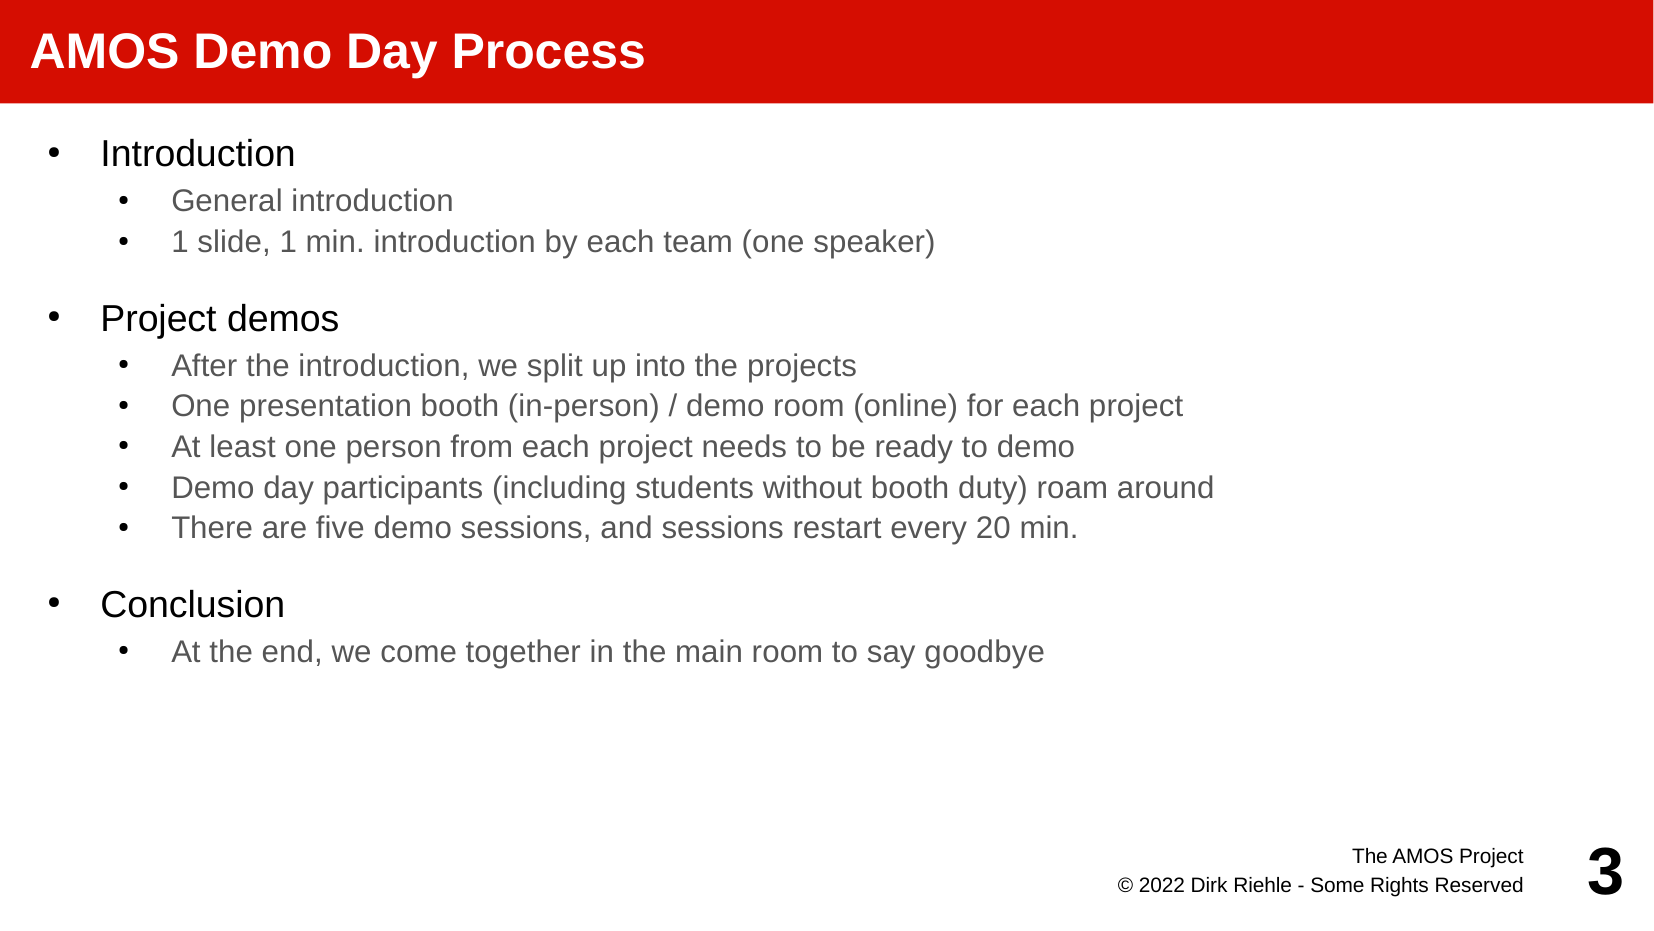

# AMOS Demo Day Process
Introduction
General introduction
1 slide, 1 min. introduction by each team (one speaker)
Project demos
After the introduction, we split up into the projects
One presentation booth (in-person) / demo room (online) for each project
At least one person from each project needs to be ready to demo
Demo day participants (including students without booth duty) roam around
There are five demo sessions, and sessions restart every 20 min.
Conclusion
At the end, we come together in the main room to say goodbye
The AMOS Project
3
© 2022 Dirk Riehle - Some Rights Reserved